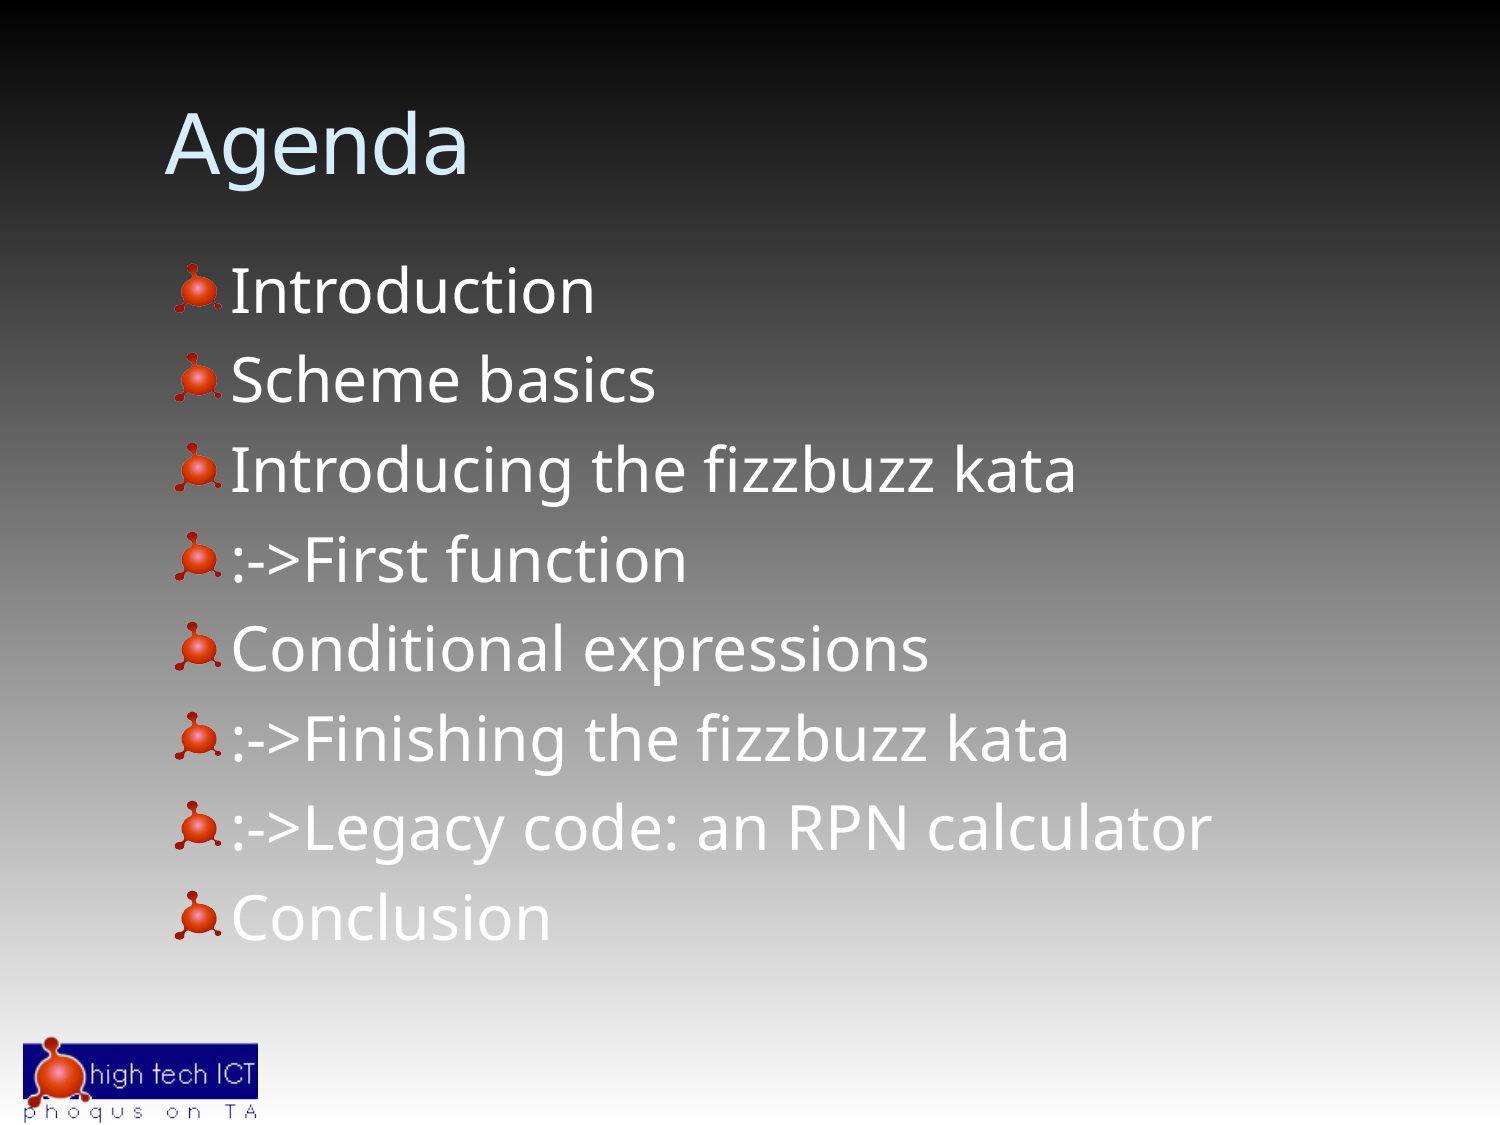

# Agenda
Introduction
Scheme basics
Introducing the fizzbuzz kata
:->First function
Conditional expressions
:->Finishing the fizzbuzz kata
:->Legacy code: an RPN calculator
Conclusion